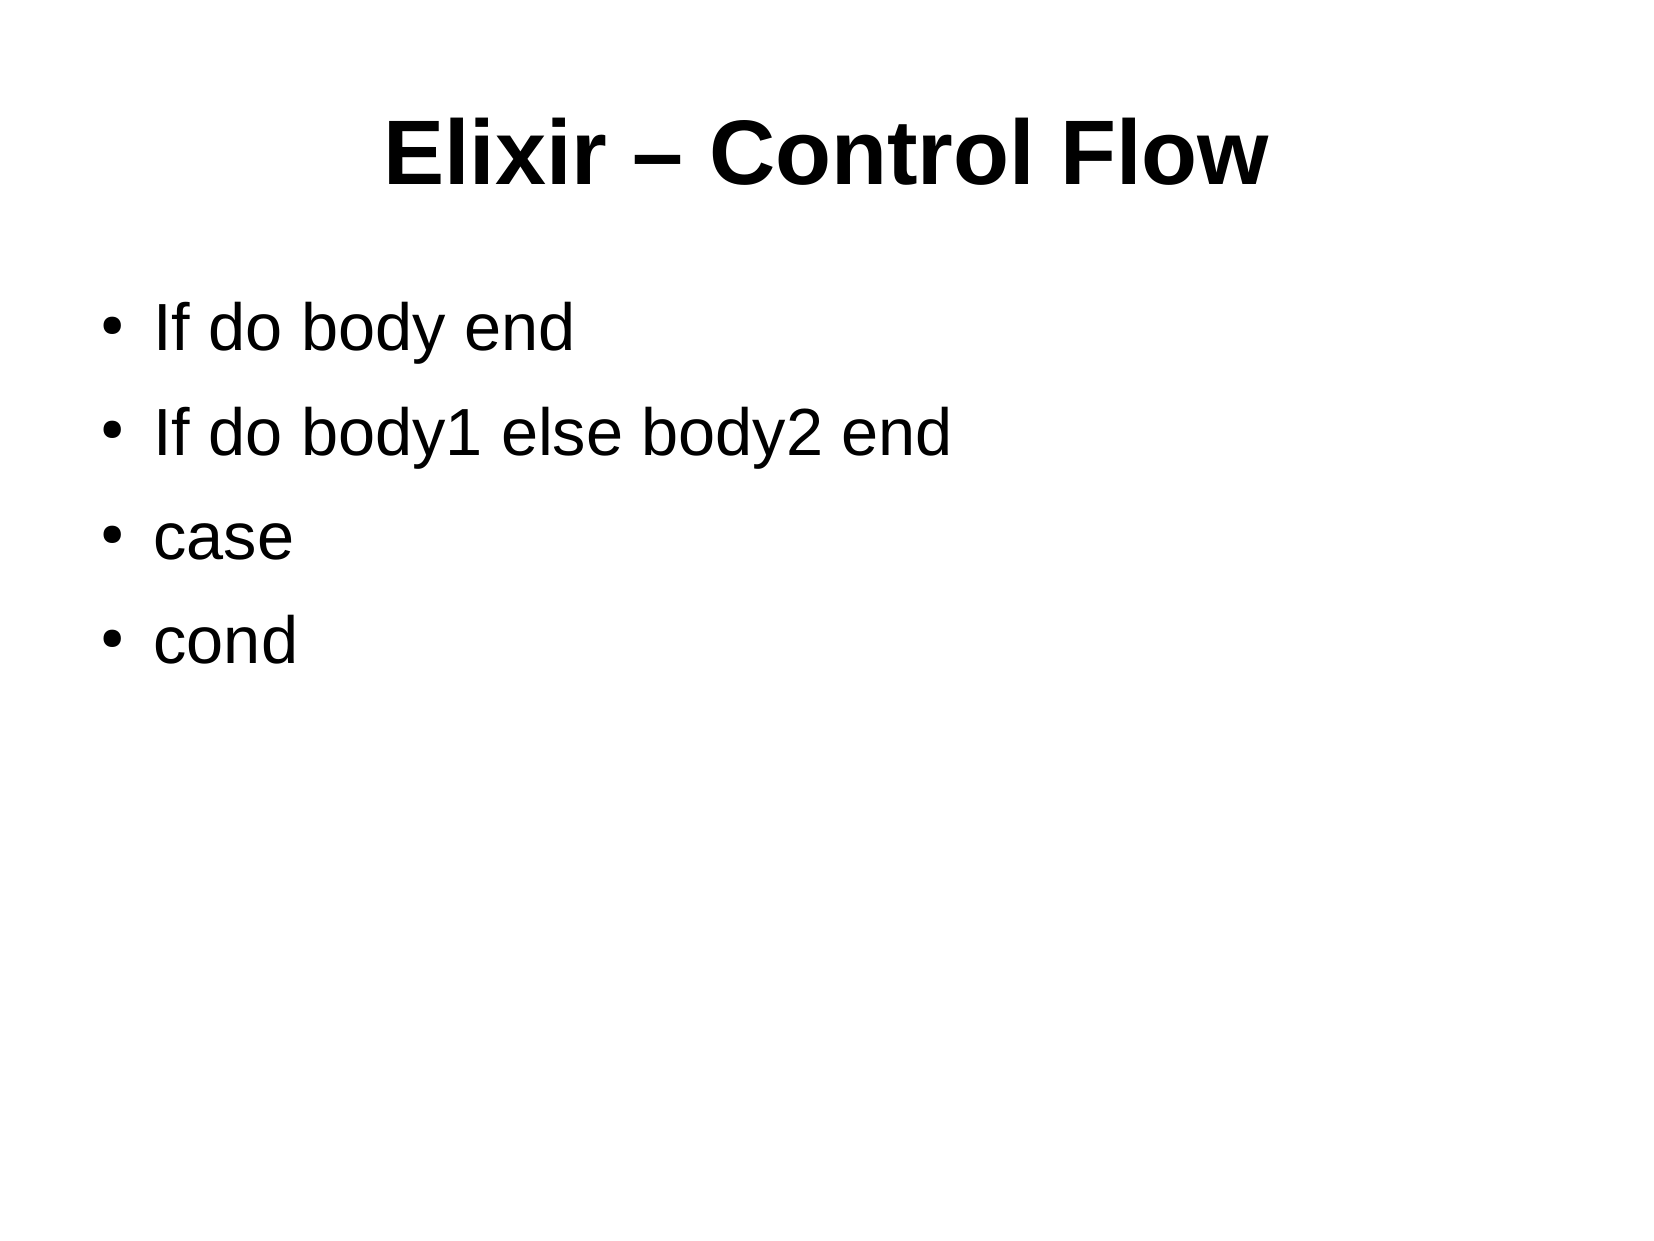

# Elixir – Control Flow
If do body end
If do body1 else body2 end
case
cond